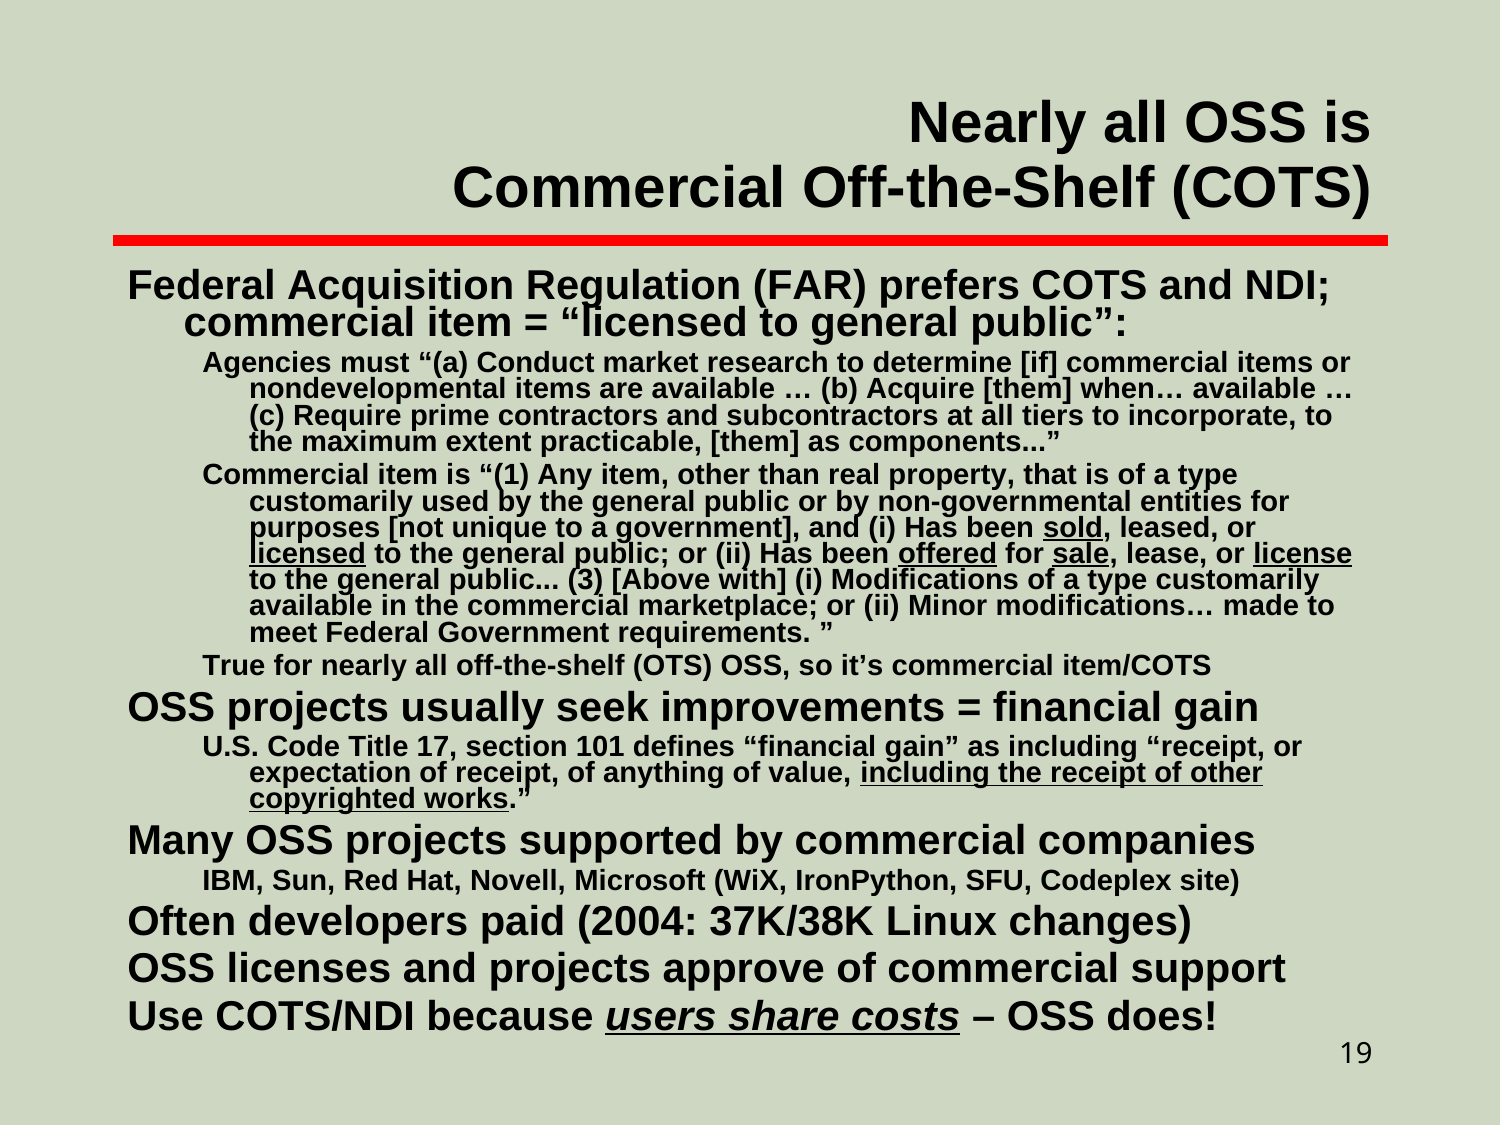

# Nearly all OSS is Commercial Off-the-Shelf (COTS)
Federal Acquisition Regulation (FAR) prefers COTS and NDI; commercial item = “licensed to general public”:
Agencies must “(a) Conduct market research to determine [if] commercial items or nondevelopmental items are available … (b) Acquire [them] when… available … (c) Require prime contractors and subcontractors at all tiers to incorporate, to the maximum extent practicable, [them] as components...”
Commercial item is “(1) Any item, other than real property, that is of a type customarily used by the general public or by non-governmental entities for purposes [not unique to a government], and (i) Has been sold, leased, or licensed to the general public; or (ii) Has been offered for sale, lease, or license to the general public... (3) [Above with] (i) Modifications of a type customarily available in the commercial marketplace; or (ii) Minor modifications… made to meet Federal Government requirements. ”
True for nearly all off-the-shelf (OTS) OSS, so it’s commercial item/COTS
OSS projects usually seek improvements = financial gain
U.S. Code Title 17, section 101 defines “financial gain” as including “receipt, or expectation of receipt, of anything of value, including the receipt of other copyrighted works.”
Many OSS projects supported by commercial companies
IBM, Sun, Red Hat, Novell, Microsoft (WiX, IronPython, SFU, Codeplex site)
Often developers paid (2004: 37K/38K Linux changes)
OSS licenses and projects approve of commercial support
Use COTS/NDI because users share costs – OSS does!